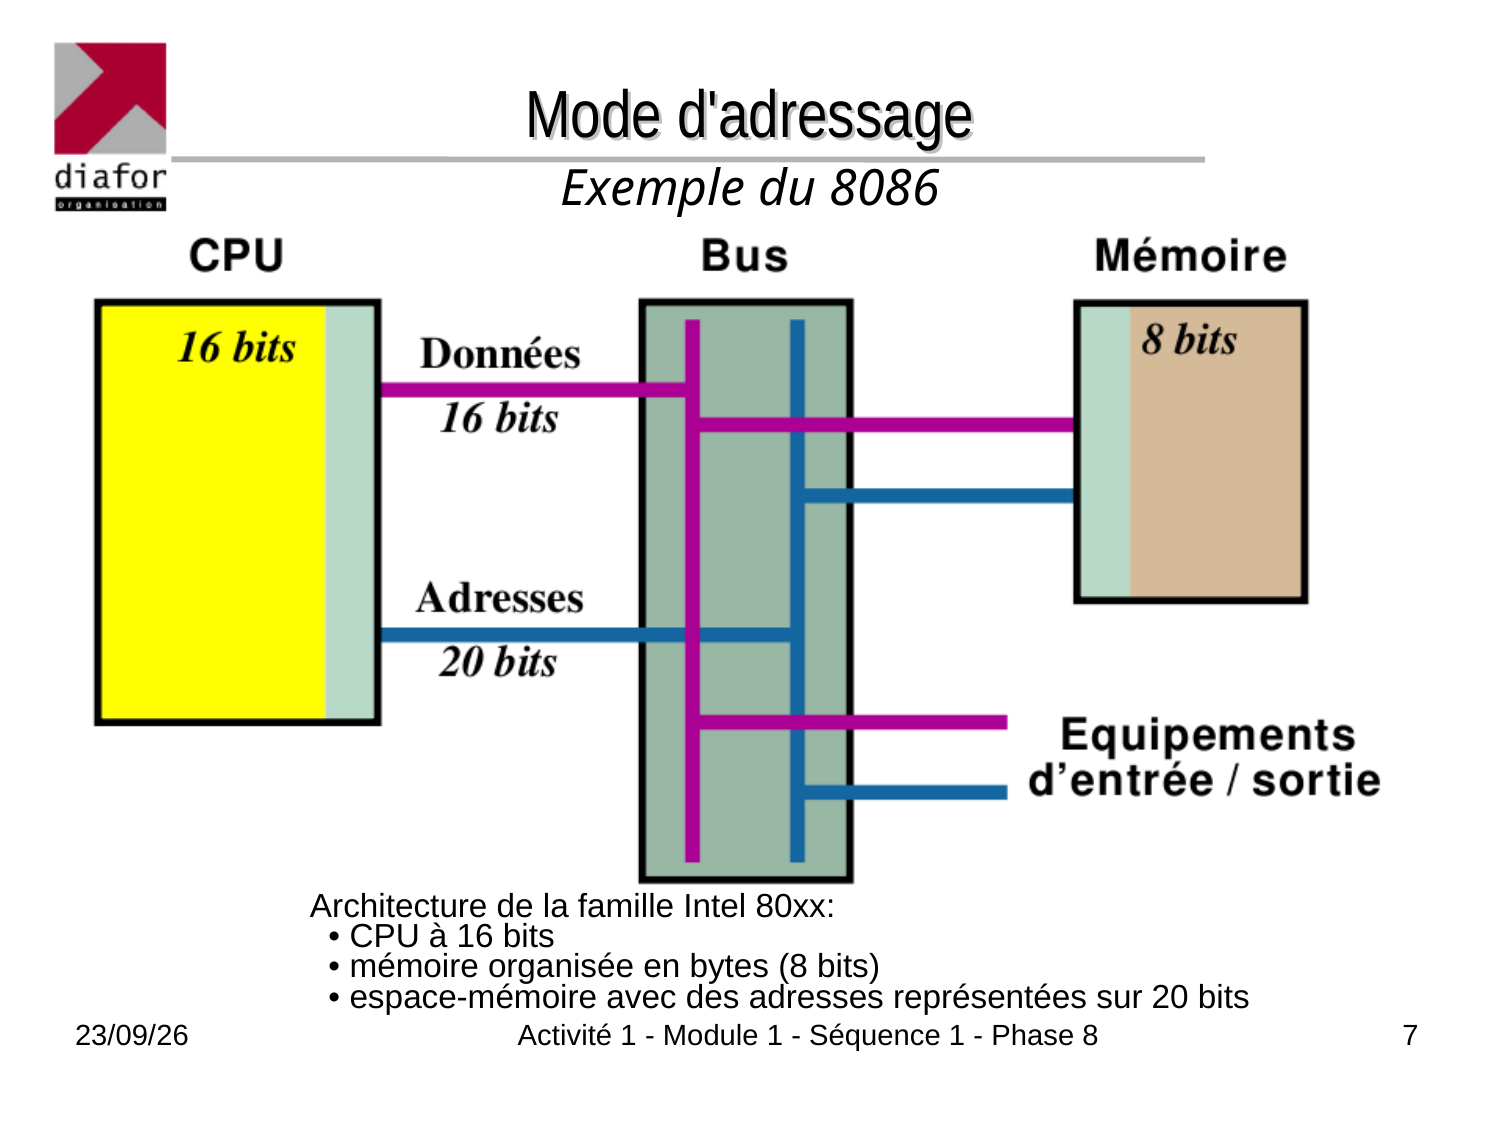

# Mode d'adressage Exemple du 8086
Architecture de la famille Intel 80xx:
 • CPU à 16 bits
 • mémoire organisée en bytes (8 bits)
 • espace-mémoire avec des adresses représentées sur 20 bits
Activité 1 - Module 1 - Séquence 1 - Phase 8
7